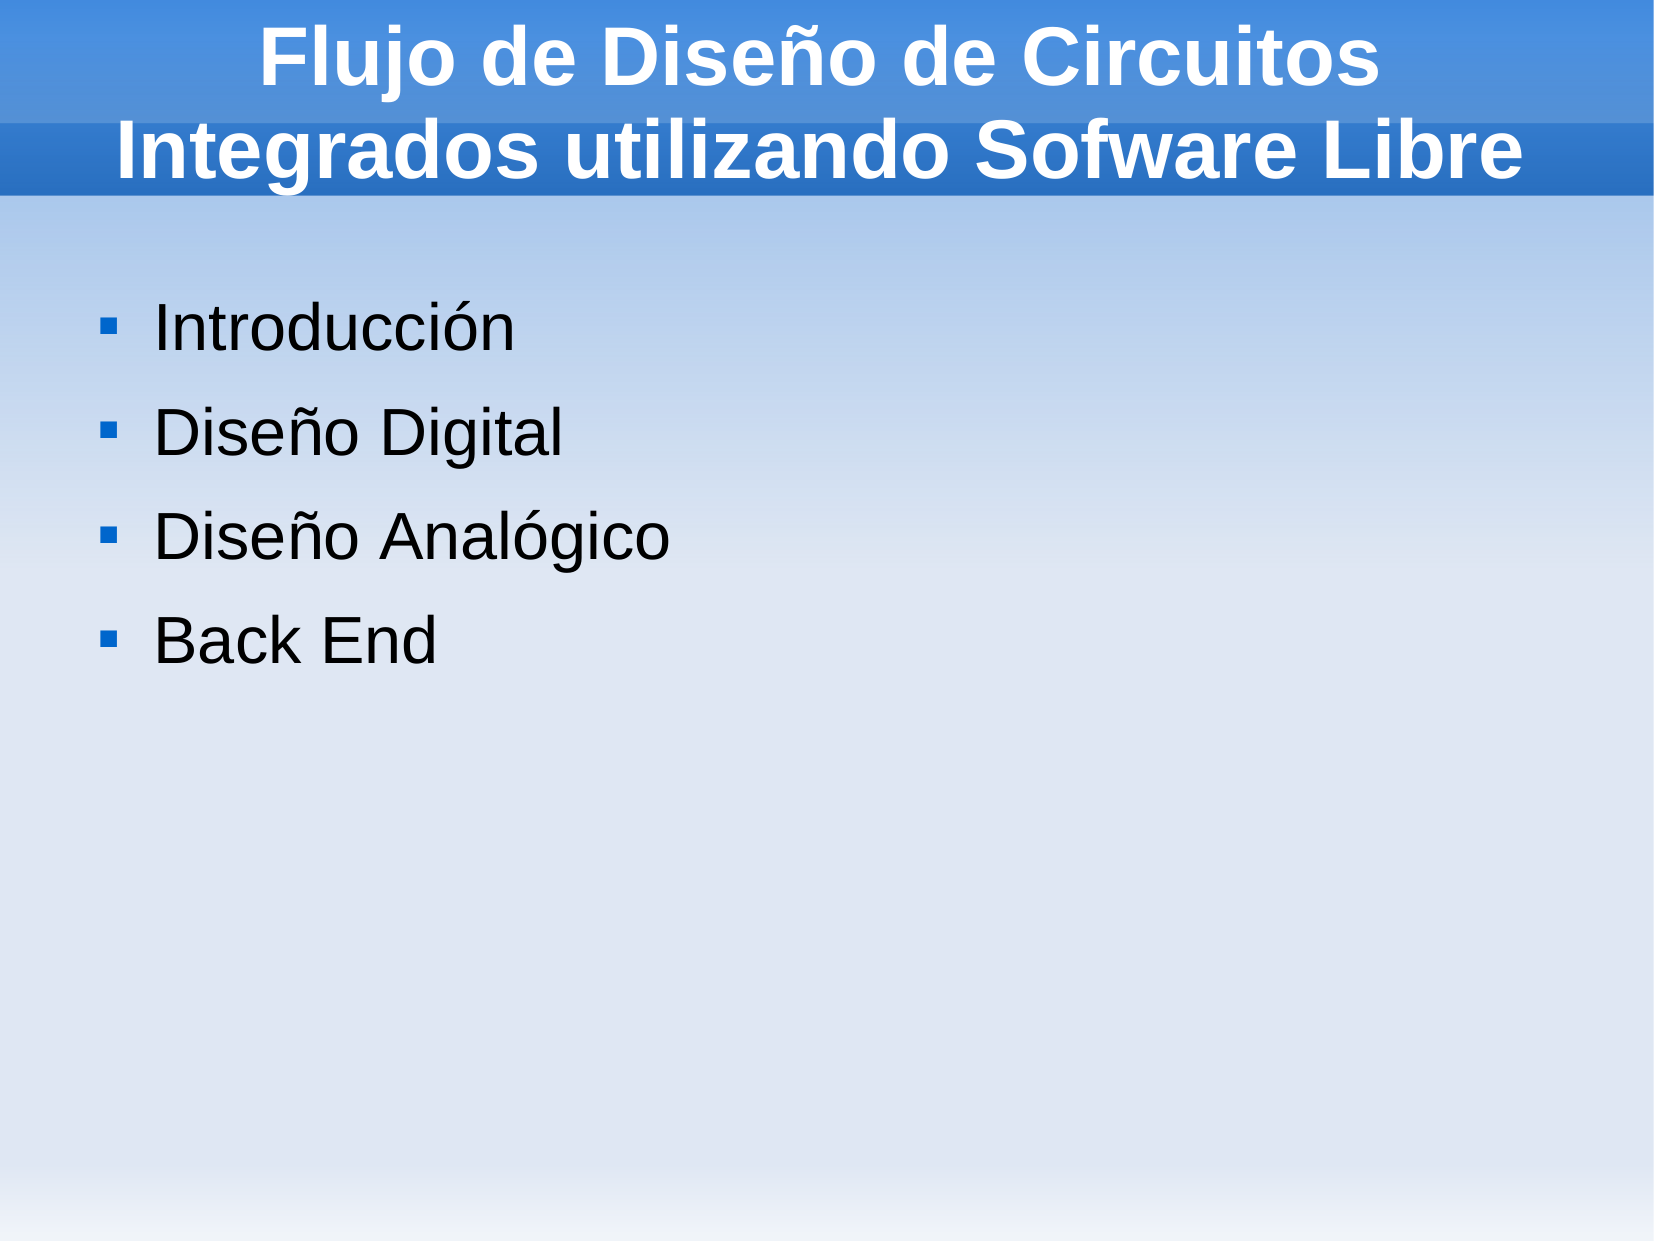

# Flujo de Diseño de Circuitos Integrados utilizando Sofware Libre
Introducción
Diseño Digital
Diseño Analógico
Back End